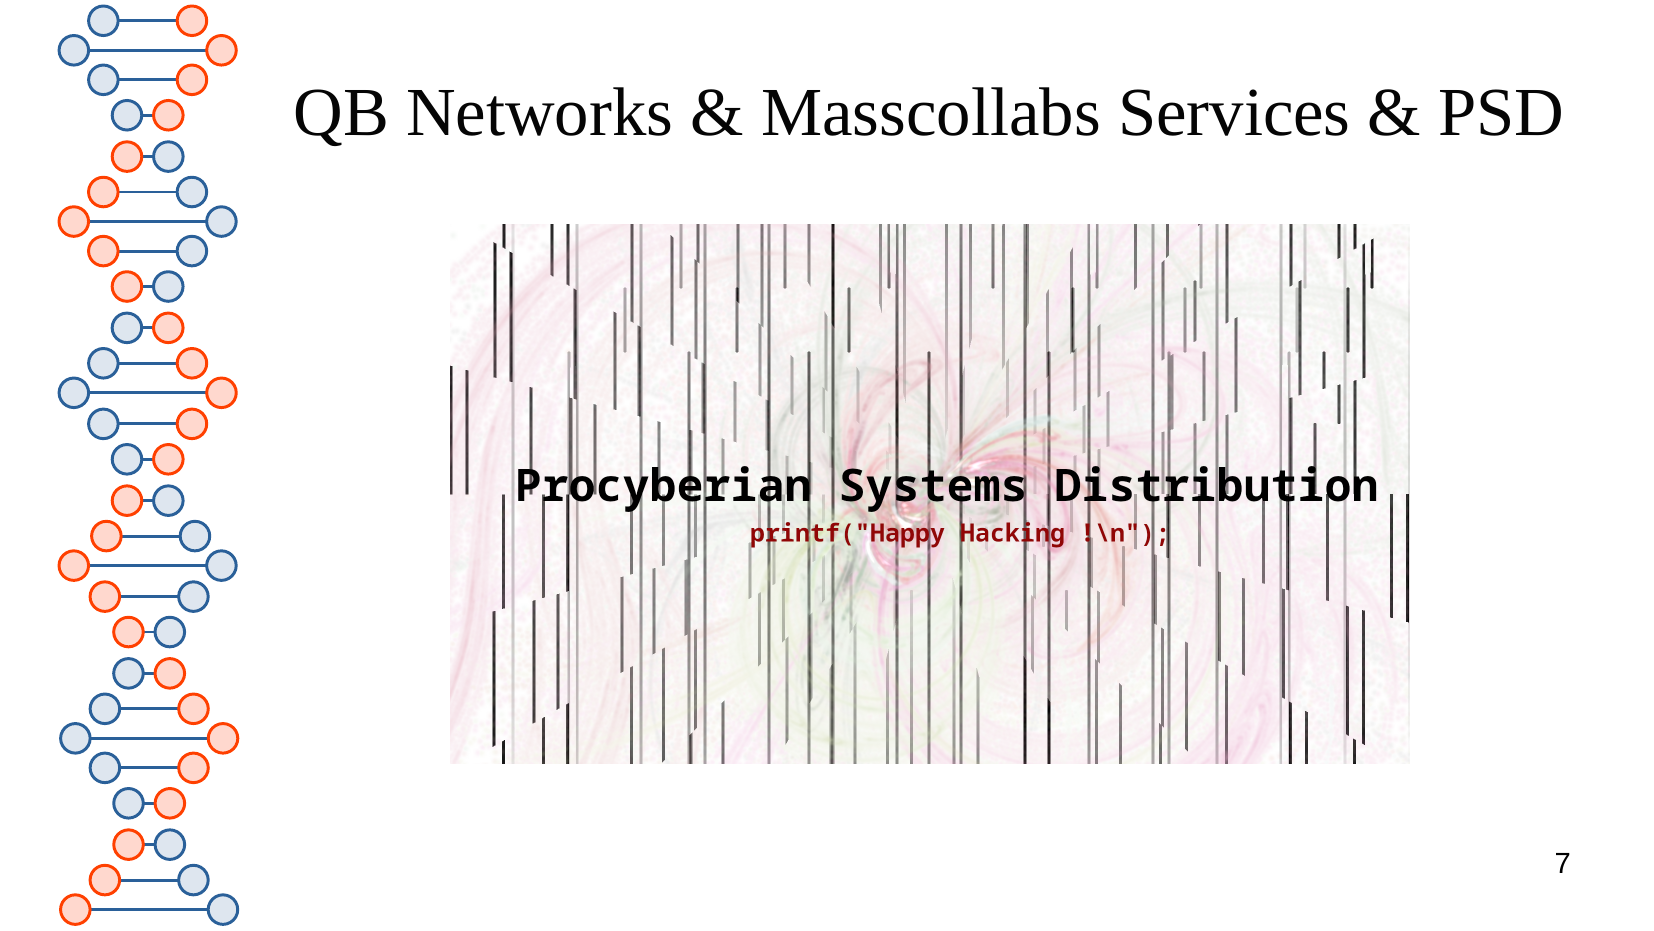

# QB Networks & Masscollabs Services & PSD
7